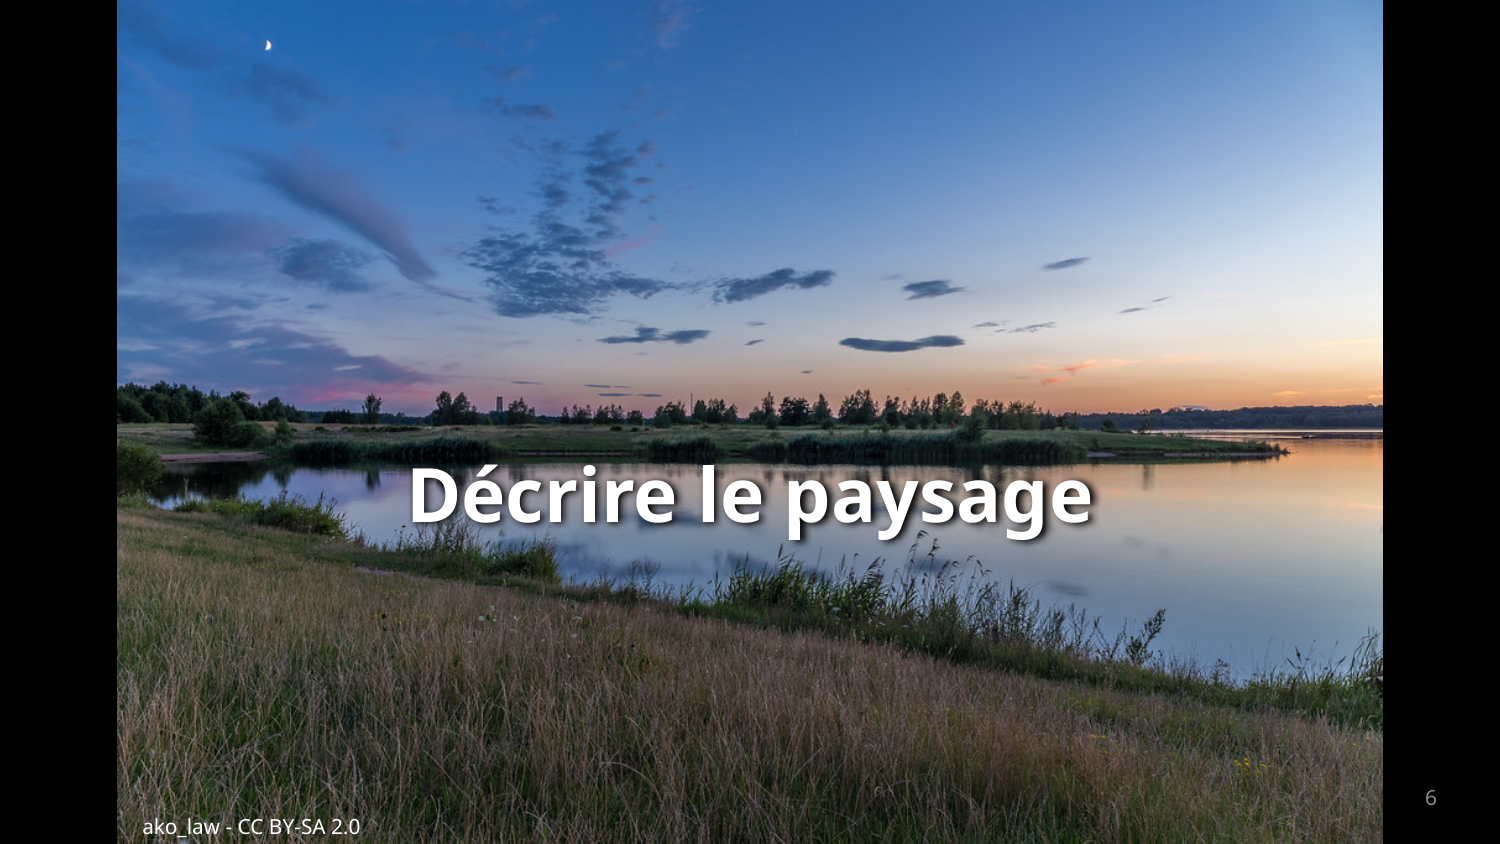

# Décrire le paysage
ako_law - CC BY-SA 2.0